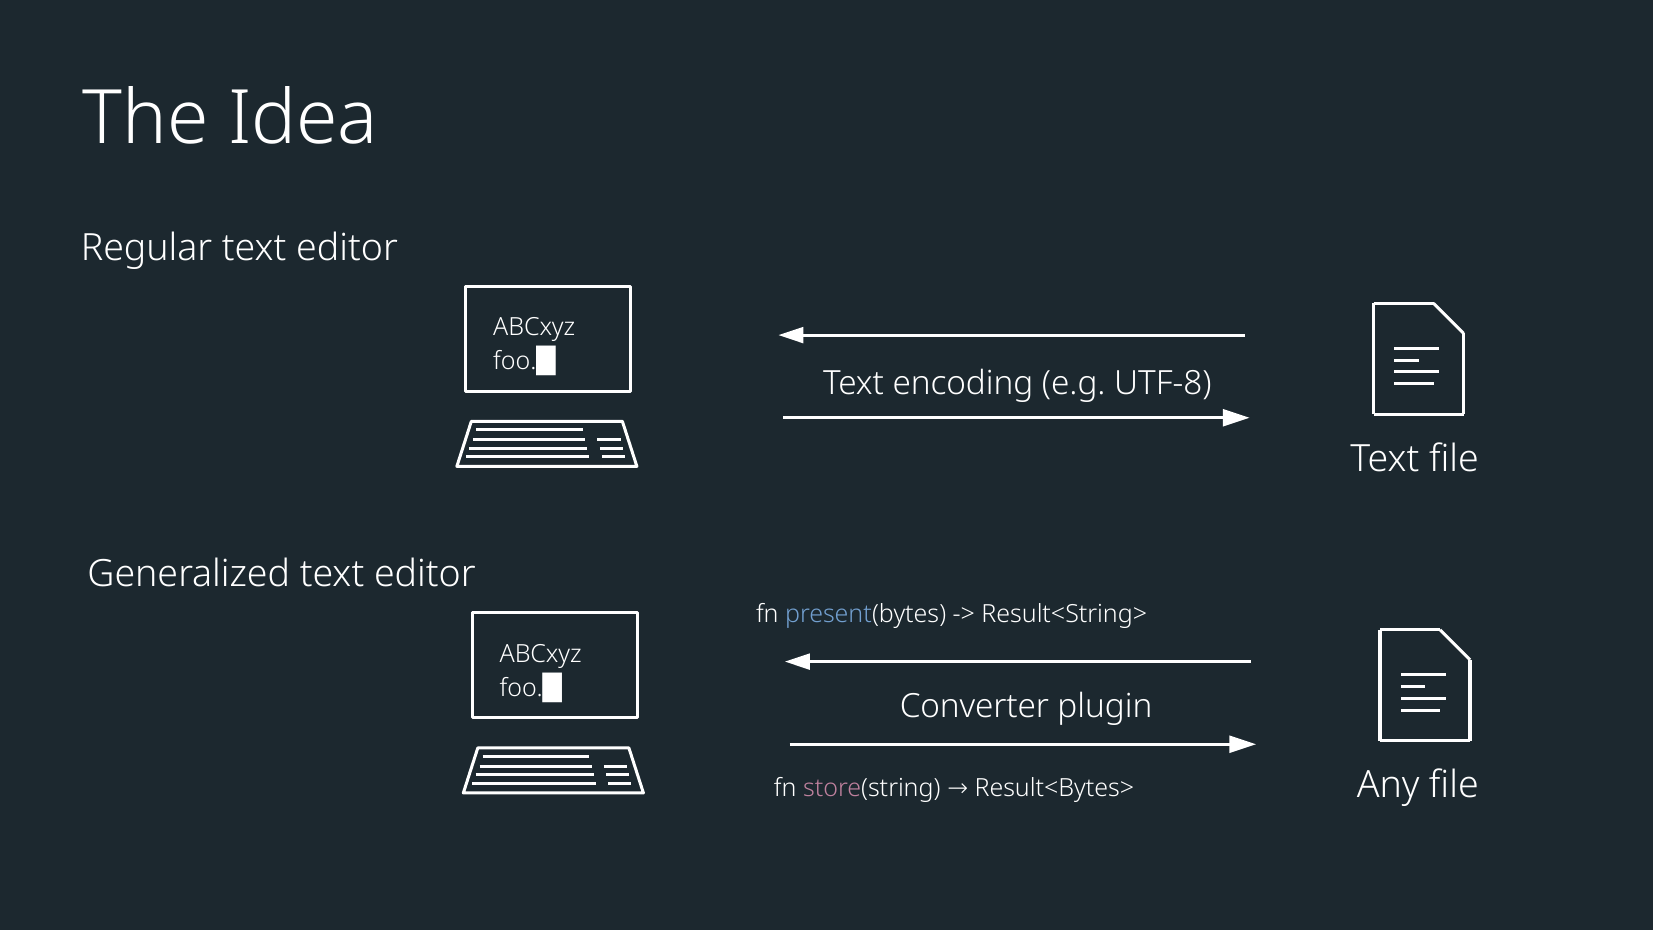

# The Idea
Regular text editor
ABCxyz
foo.█
Text encoding (e.g. UTF-8)
Text file
Generalized text editor
fn present(bytes) -> Result<String>
ABCxyz
foo.█
Converter plugin
Any file
fn store(string) → Result<Bytes>